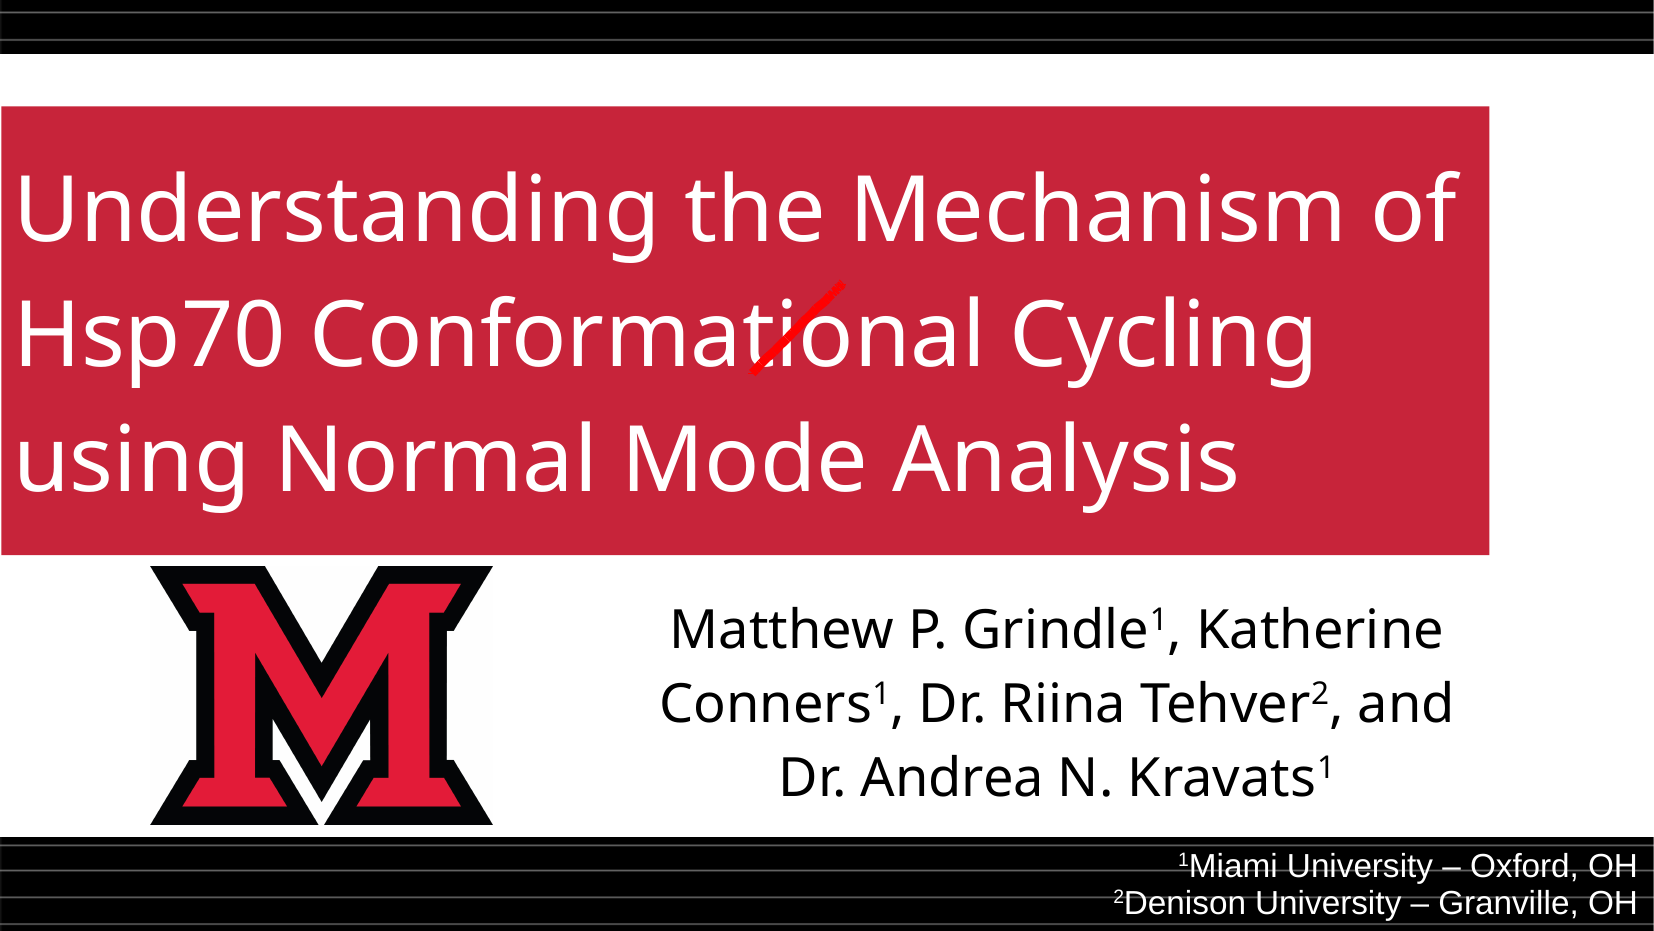

# Understanding the Mechanism of Hsp70 Conformational Cycling using Normal Mode Analysis
Matthew P. Grindle1, Katherine Conners1, Dr. Riina Tehver2, and Dr. Andrea N. Kravats1
1Miami University – Oxford, OH
2Denison University – Granville, OH